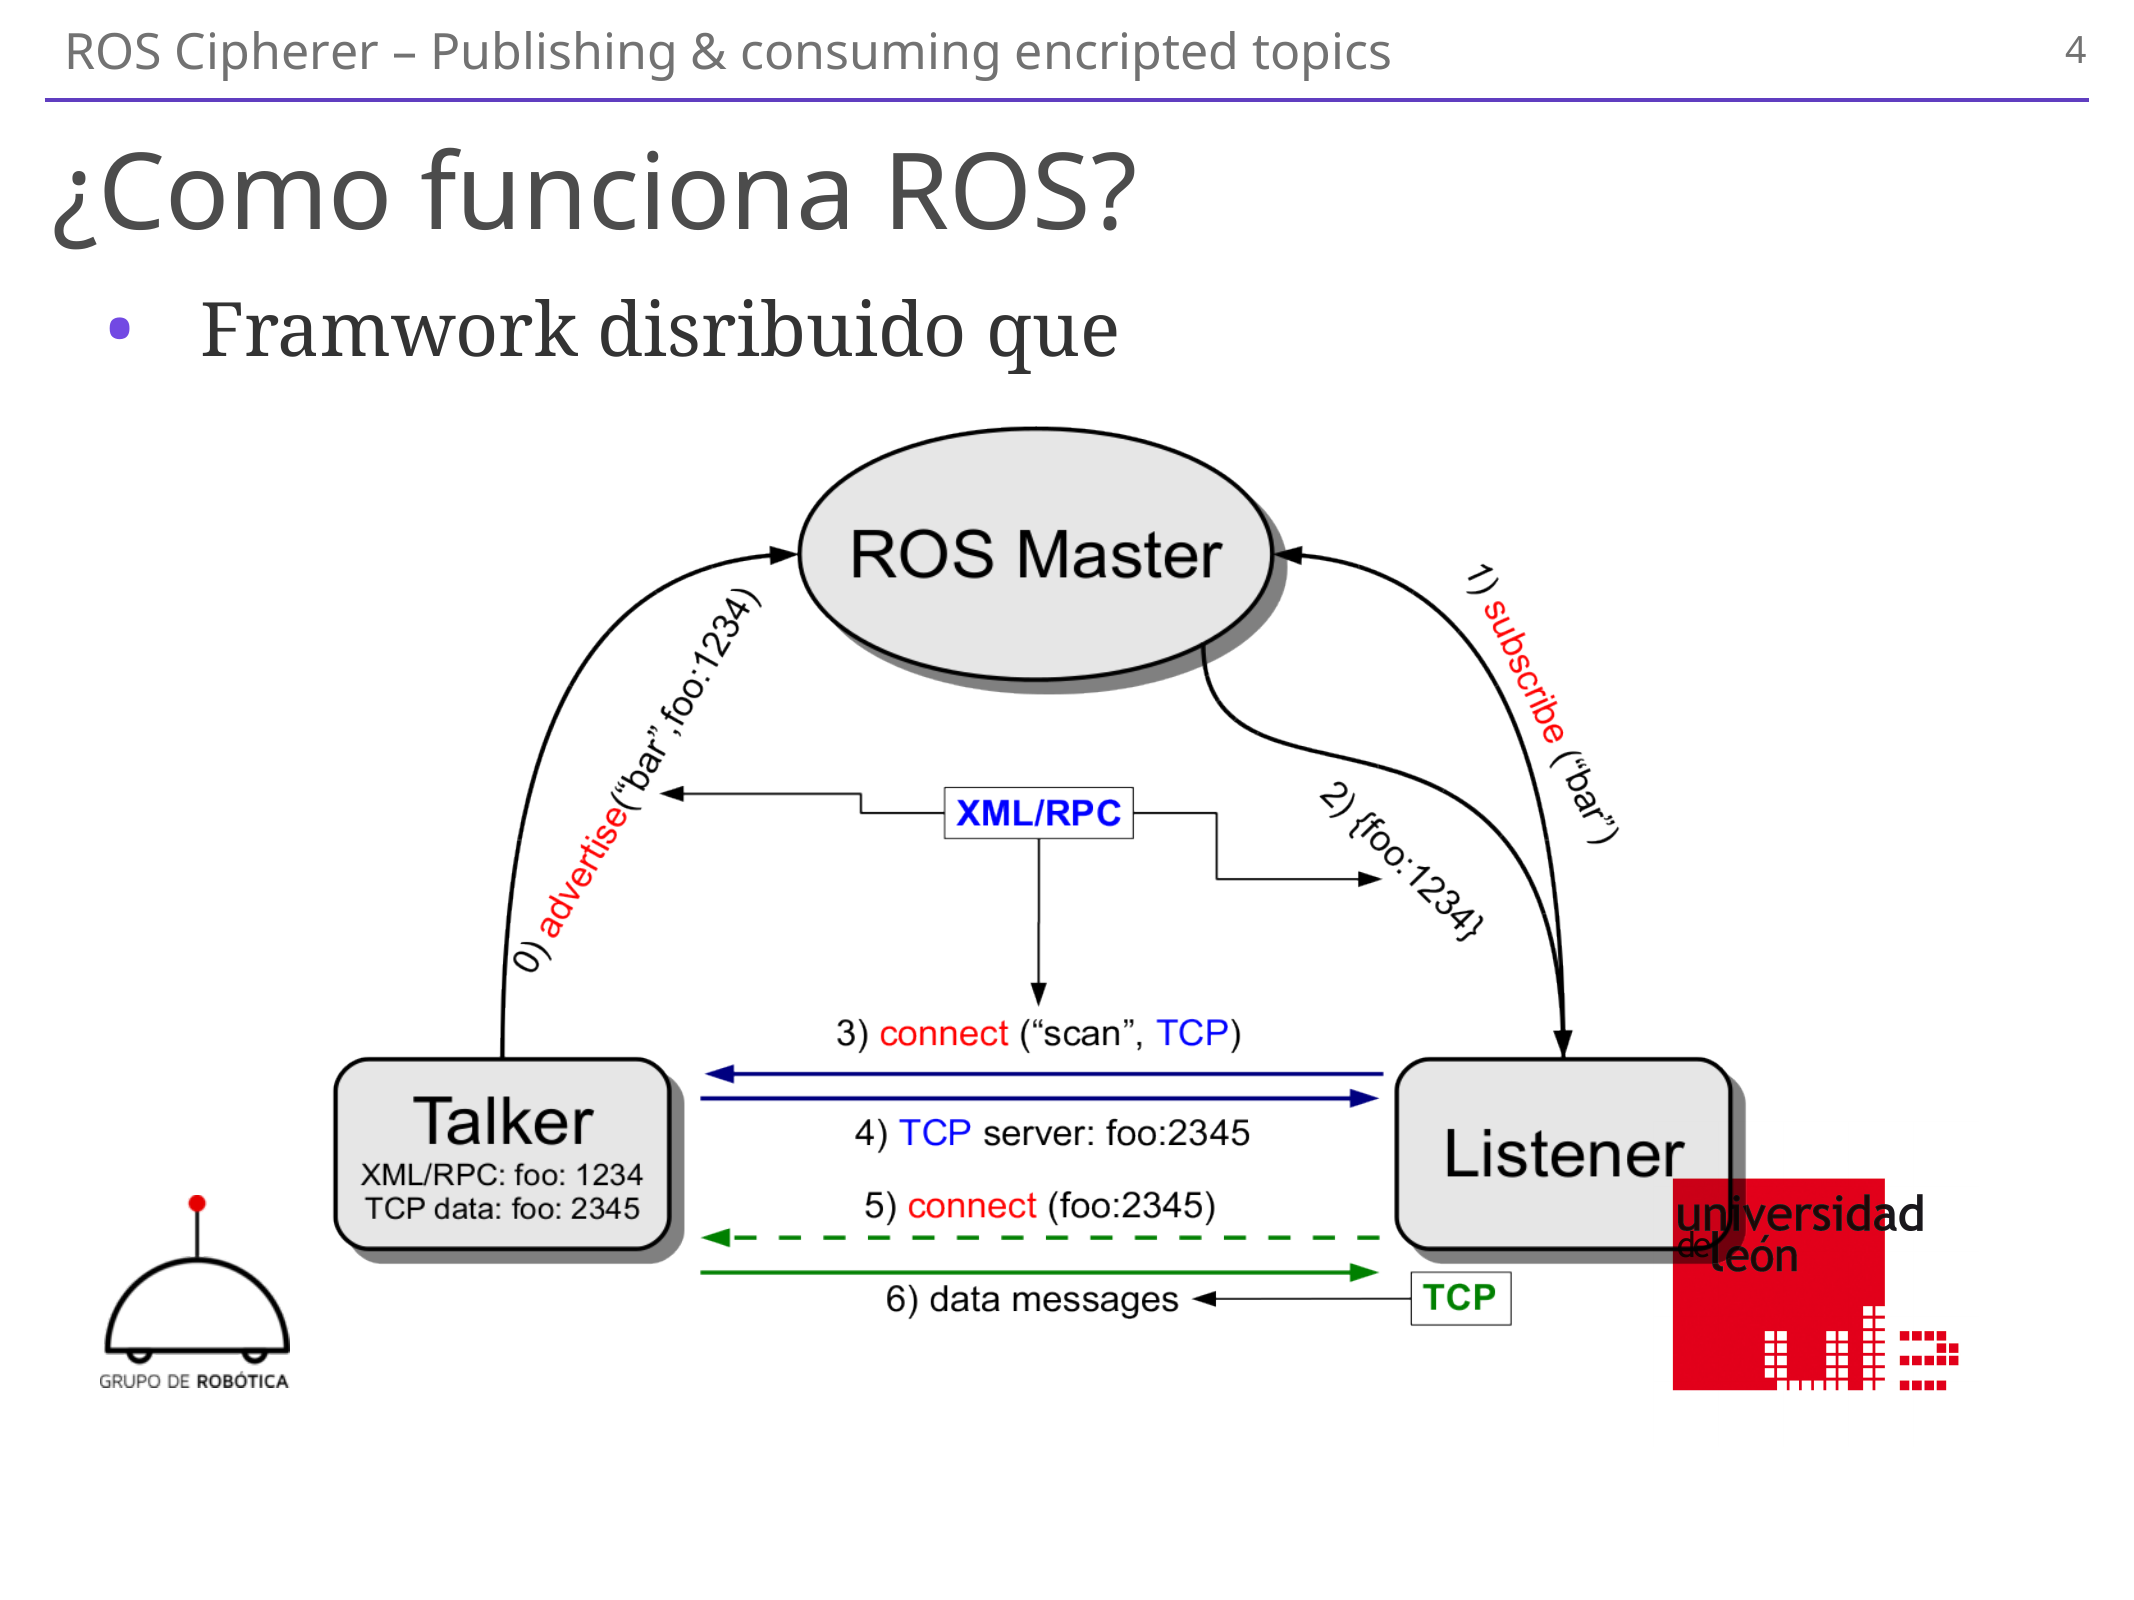

ROS Cipherer – Publishing & consuming encripted topics
4
# ¿Como funciona ROS?
Framwork disribuido que